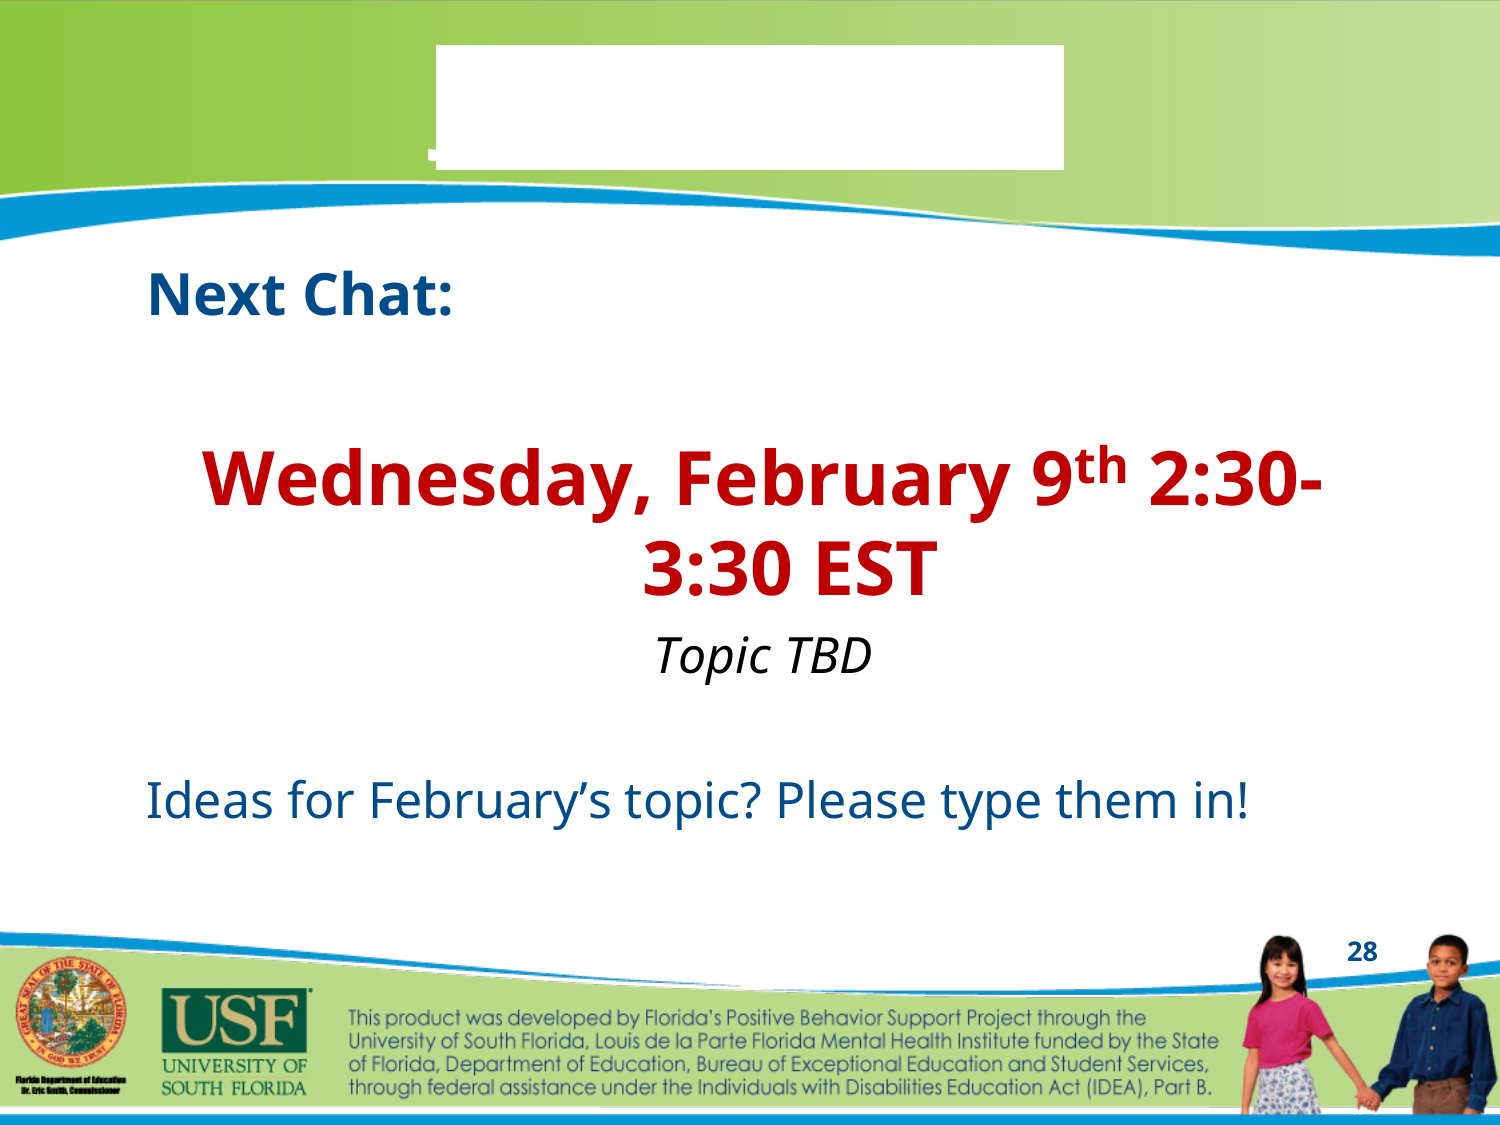

# Join Us Again!
Next Chat:
Wednesday, February 9th 2:30-3:30 EST
Topic TBD
Ideas for February’s topic? Please type them in!